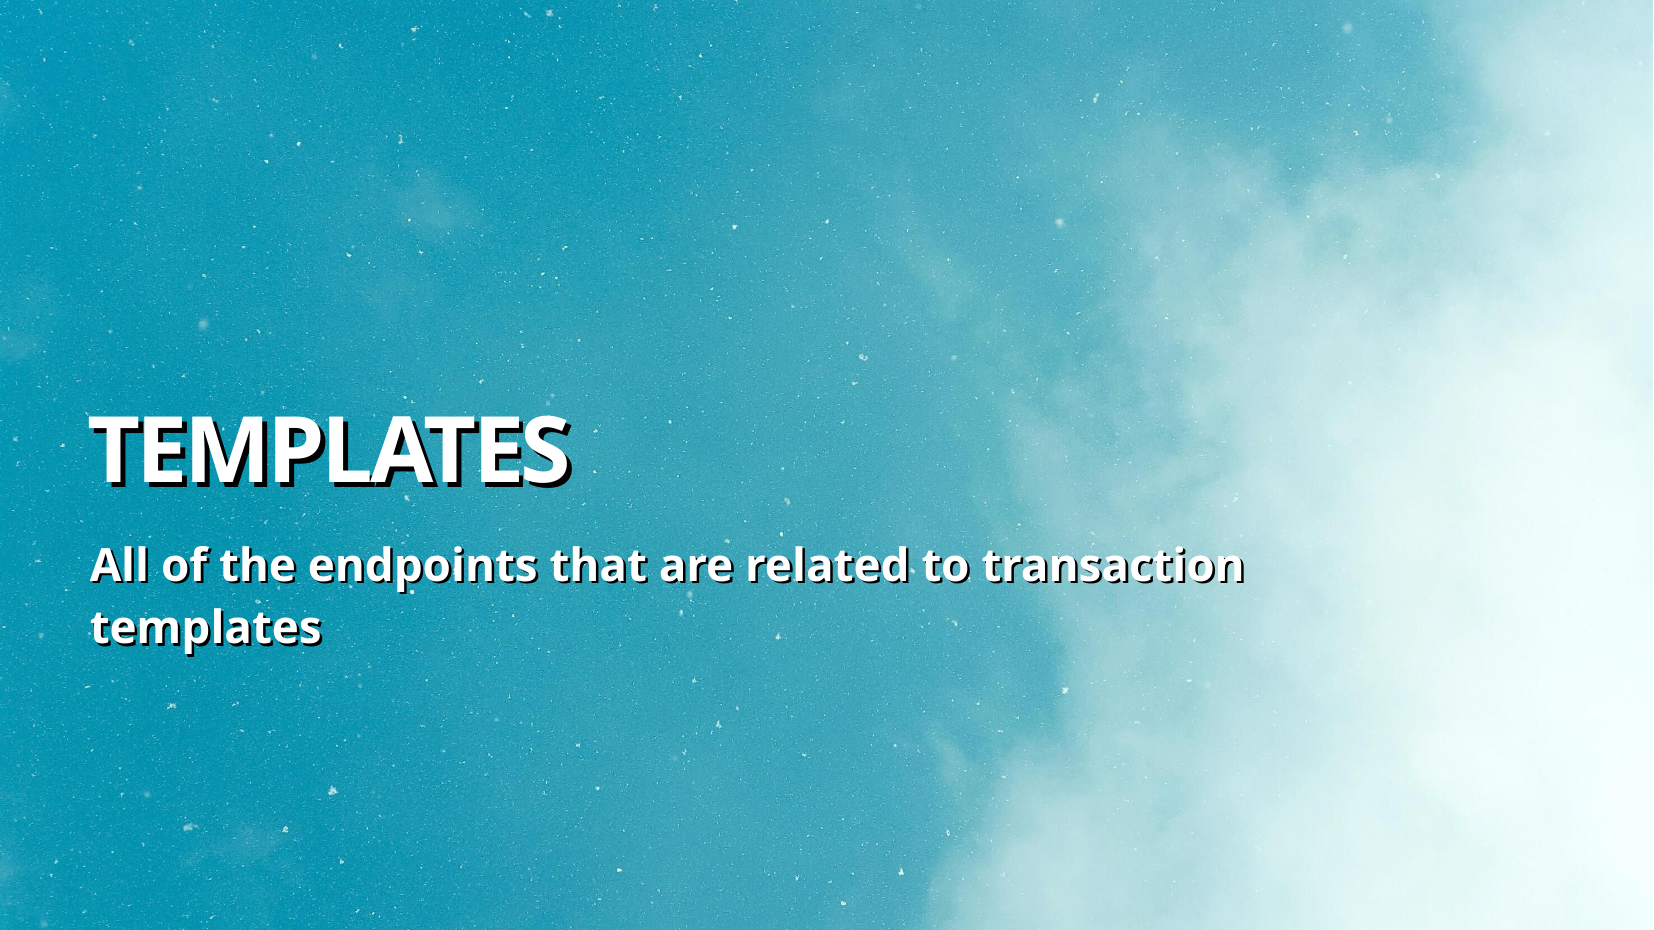

# TEMPLATES
All of the endpoints that are related to transaction
templates